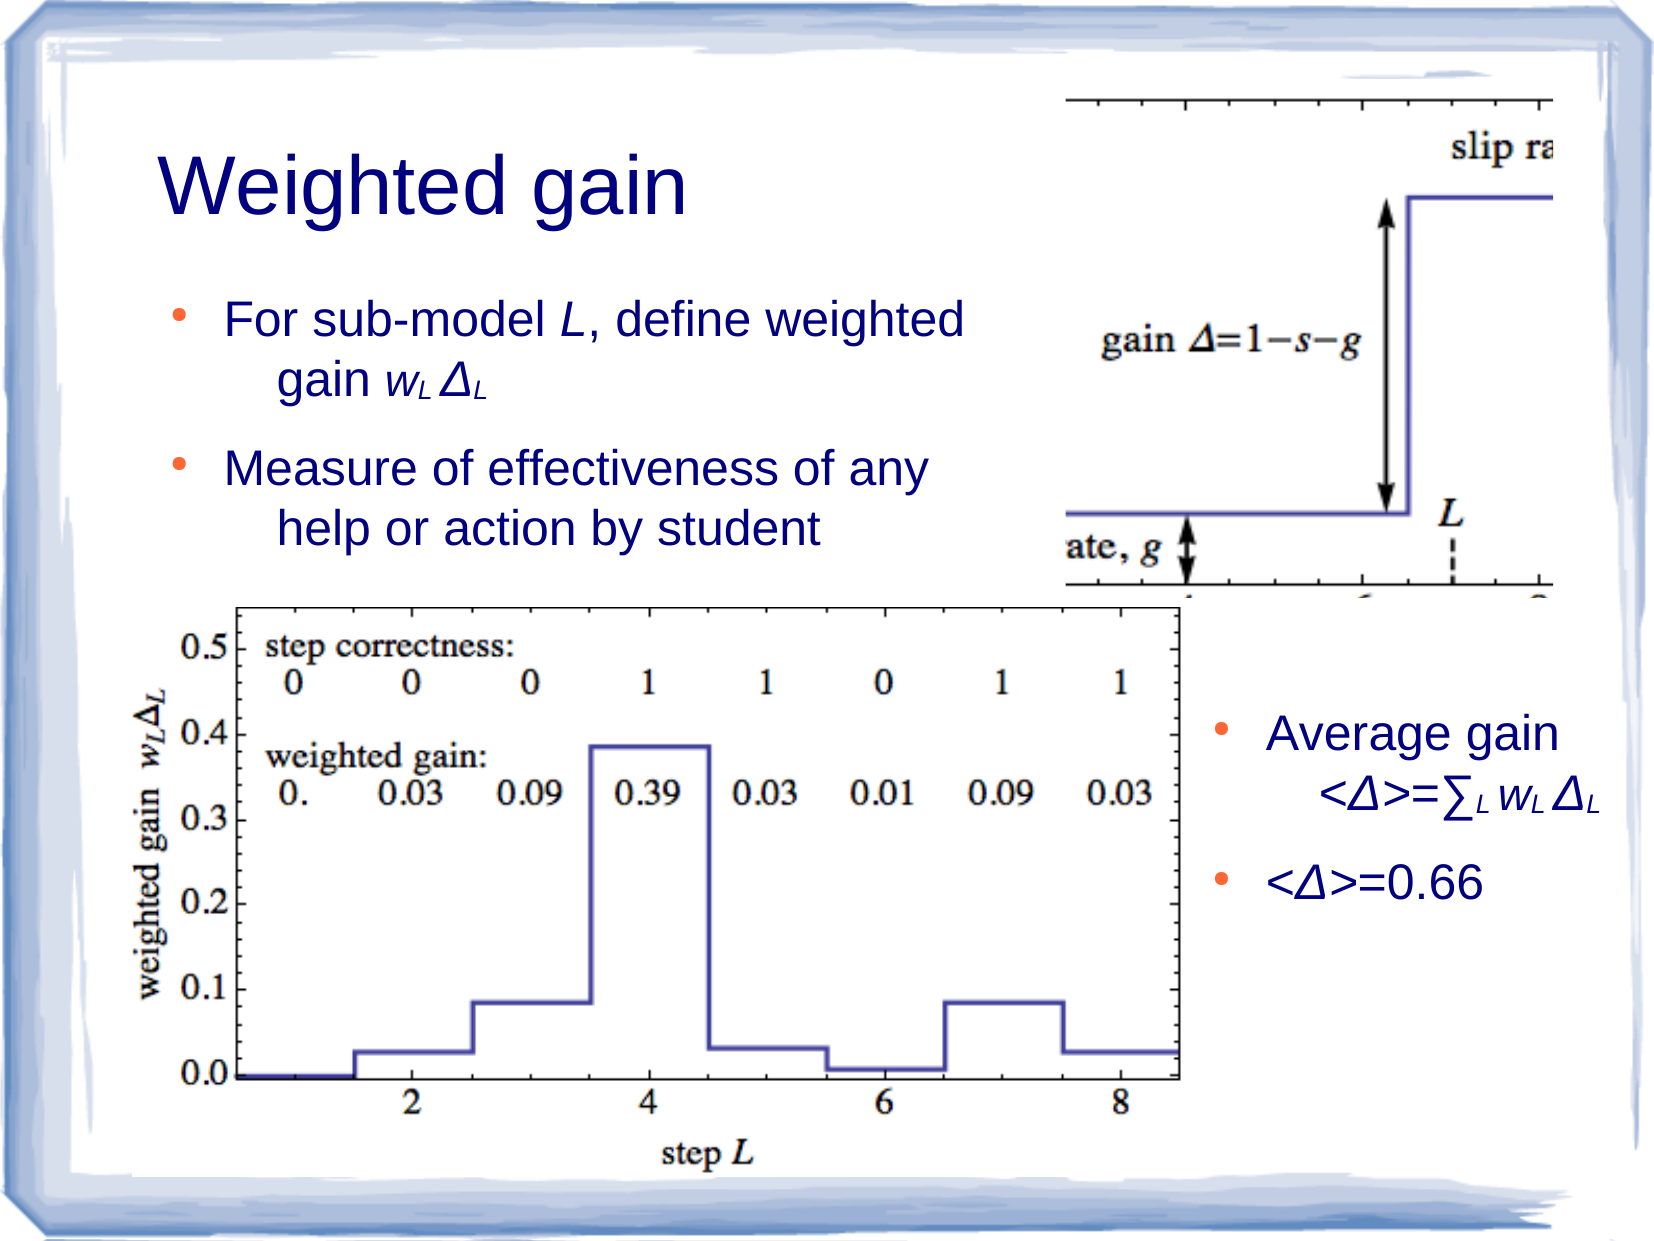

# Weighted gain
For sub-model L, define weighted gain wL ΔL
Measure of effectiveness of any help or action by student
Average gain <Δ>=∑L wL ΔL
<Δ>=0.66